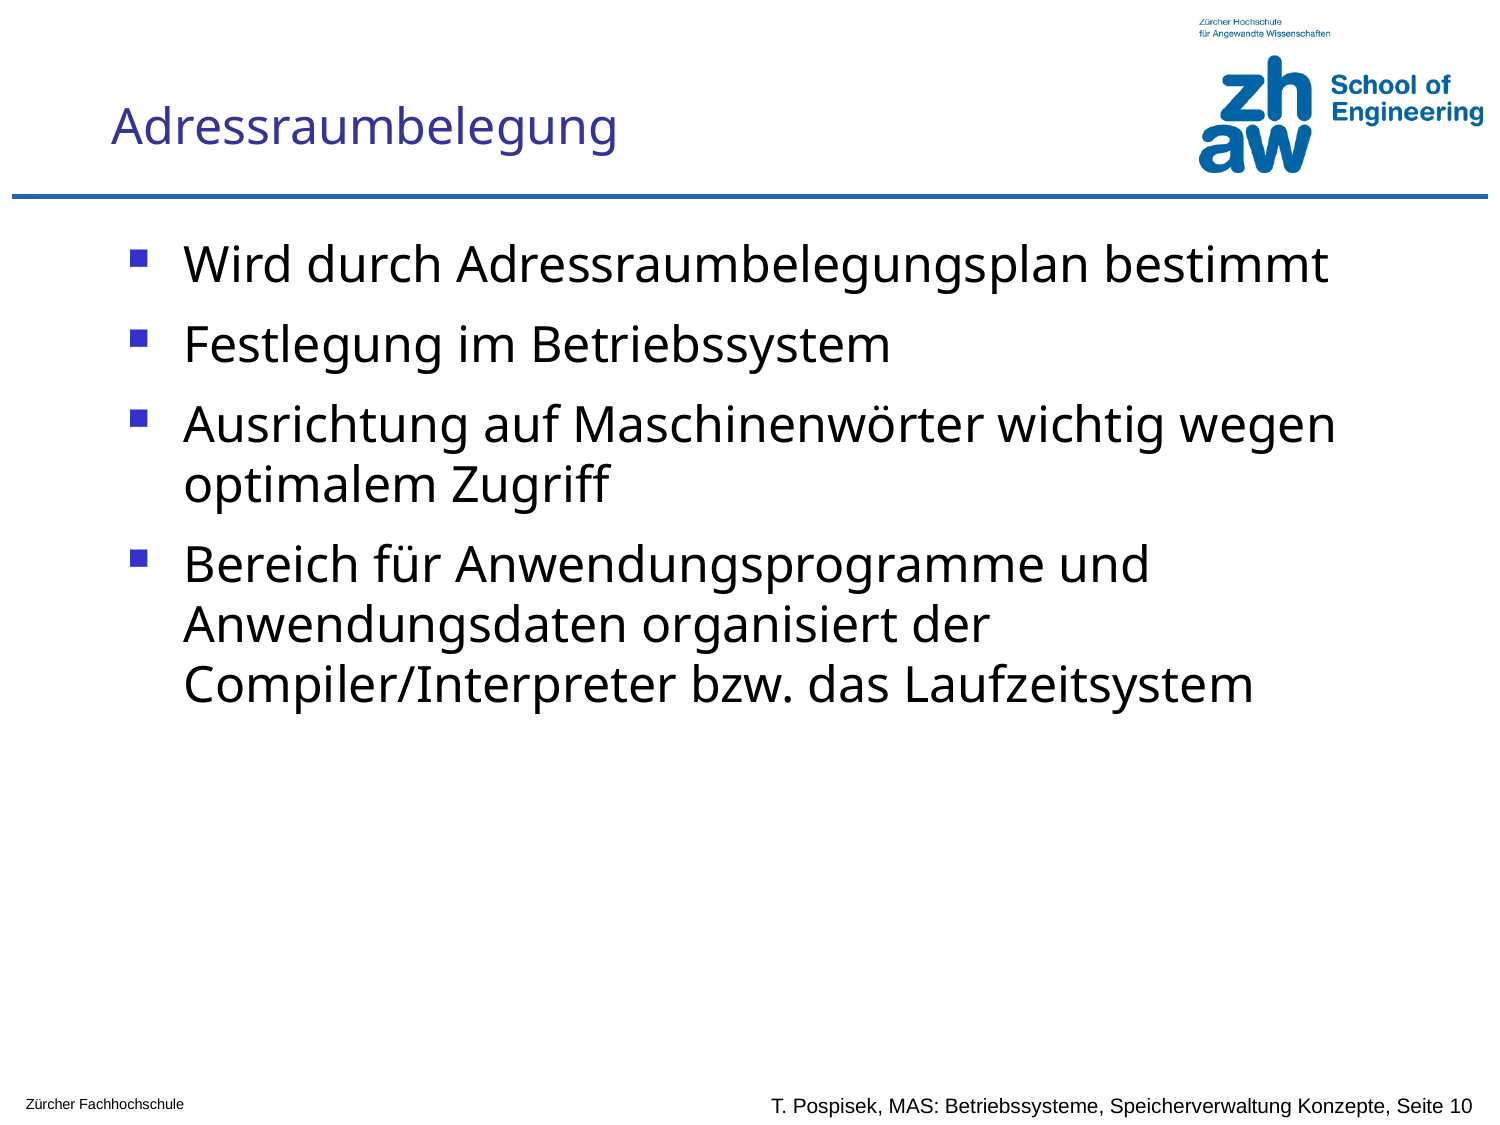

# Adressraumbelegung
Wird durch Adressraumbelegungsplan bestimmt
Festlegung im Betriebssystem
Ausrichtung auf Maschinenwörter wichtig wegen optimalem Zugriff
Bereich für Anwendungsprogramme und Anwendungsdaten organisiert der Compiler/Interpreter bzw. das Laufzeitsystem